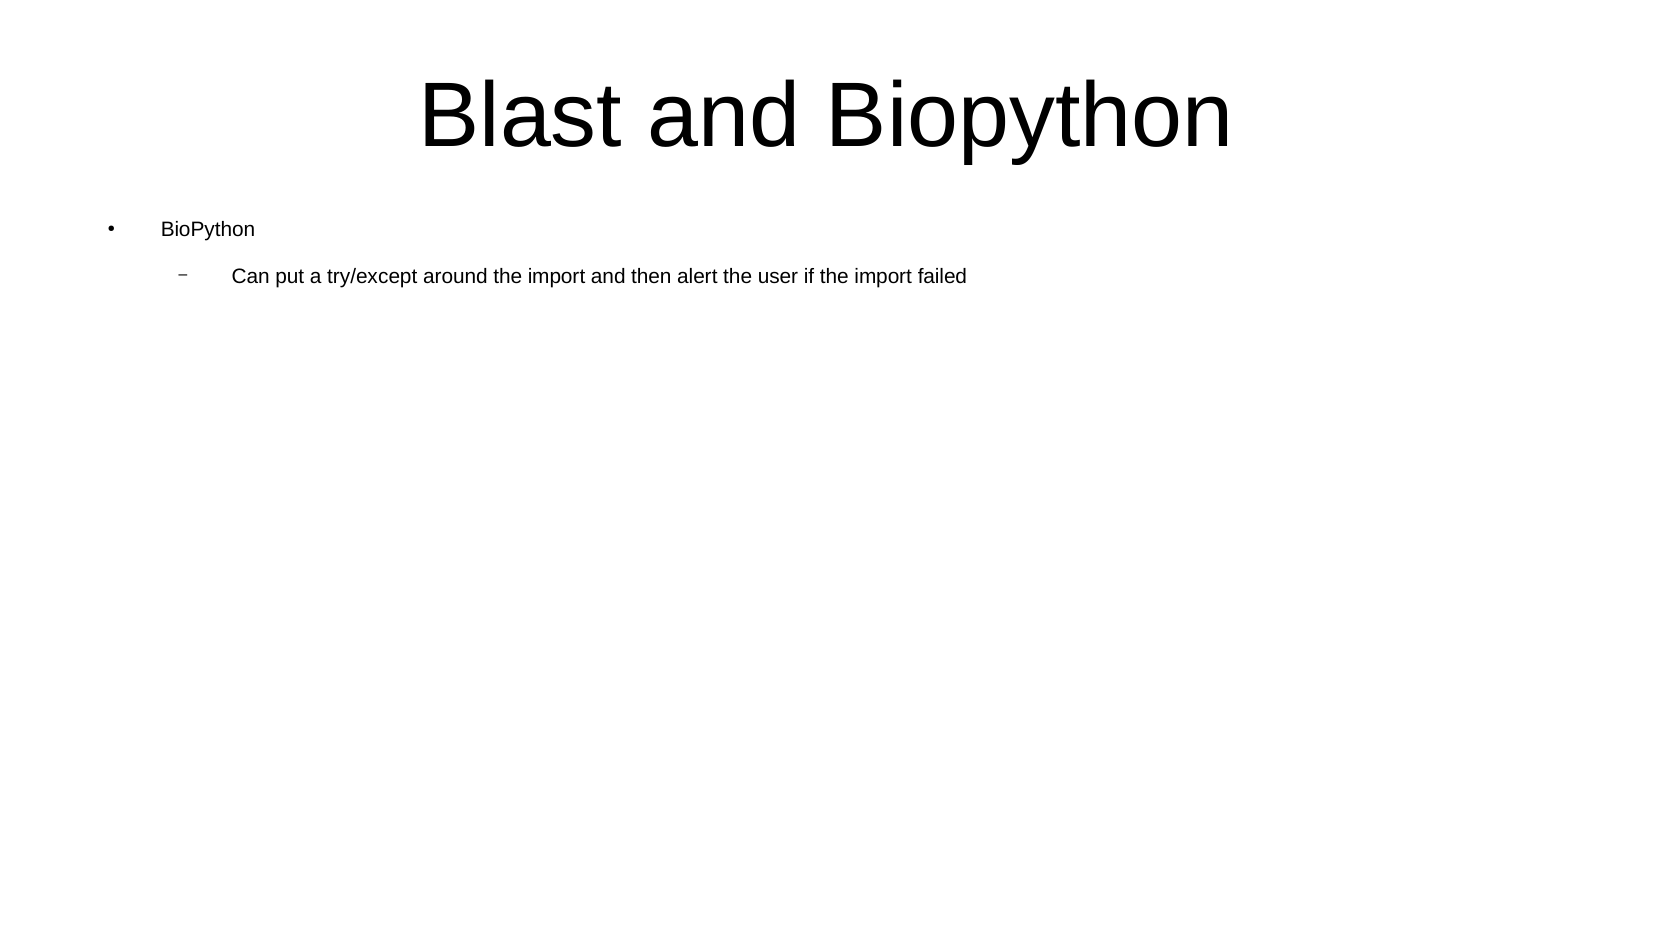

# Blast and Biopython
BioPython
Can put a try/except around the import and then alert the user if the import failed